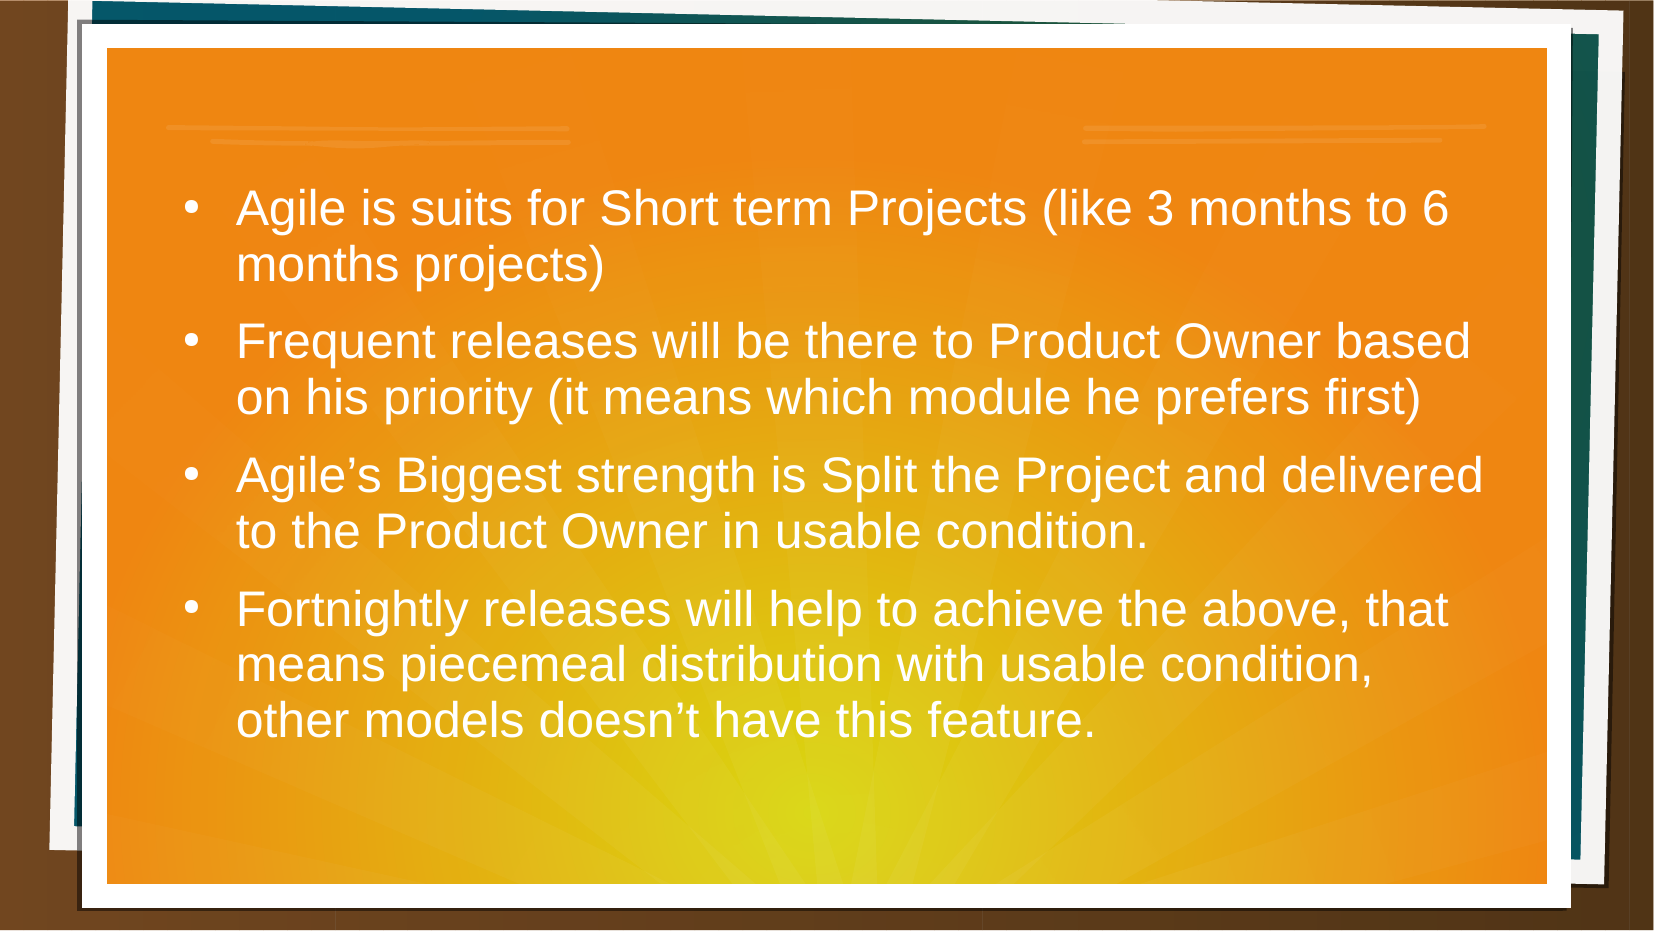

# Agile is suits for Short term Projects (like 3 months to 6 months projects)
Frequent releases will be there to Product Owner based on his priority (it means which module he prefers first)
Agile’s Biggest strength is Split the Project and delivered to the Product Owner in usable condition.
Fortnightly releases will help to achieve the above, that means piecemeal distribution with usable condition, other models doesn’t have this feature.